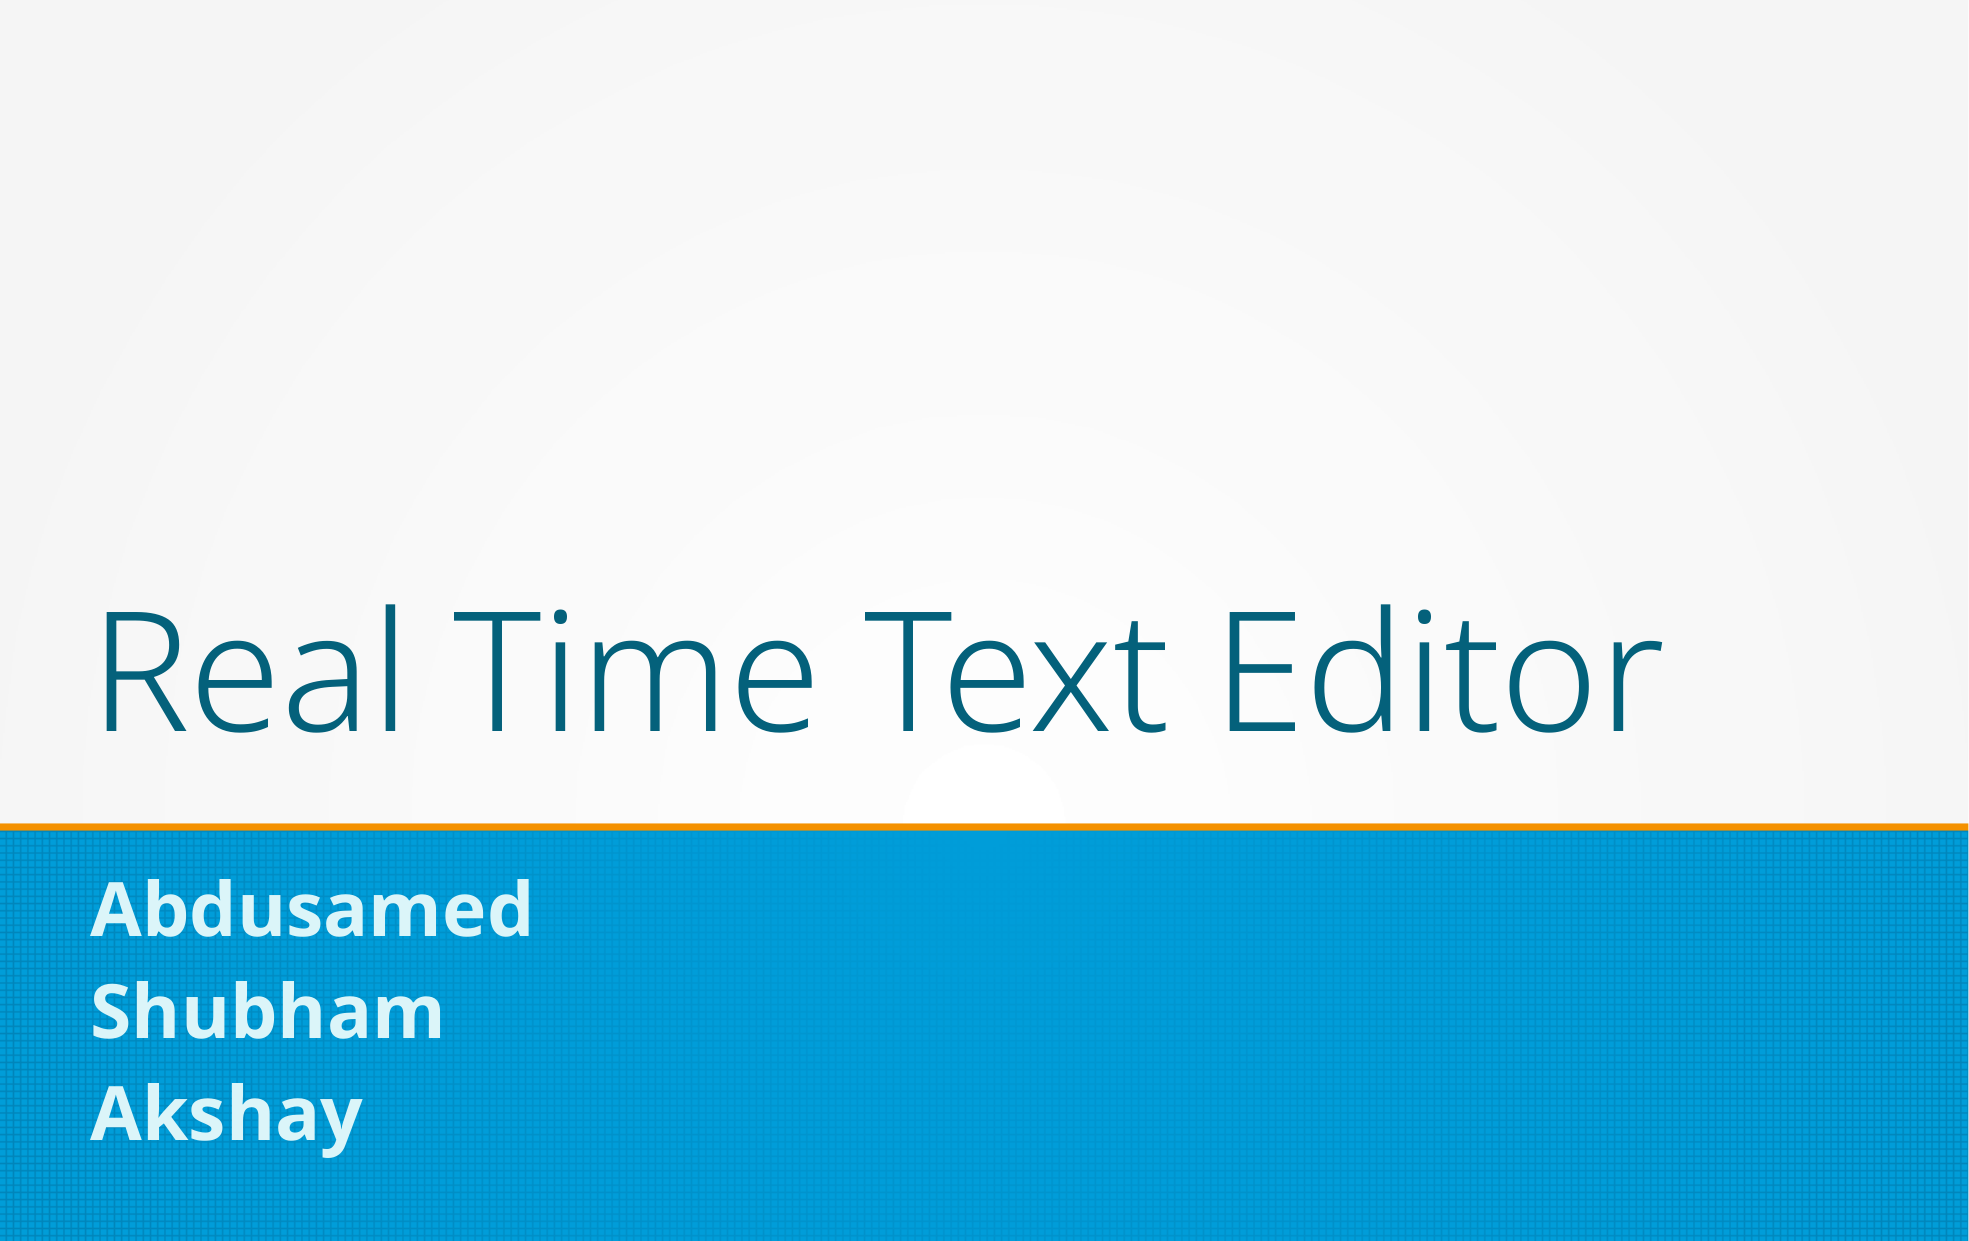

# Real Time Text Editor
Abdusamed
Shubham
Akshay